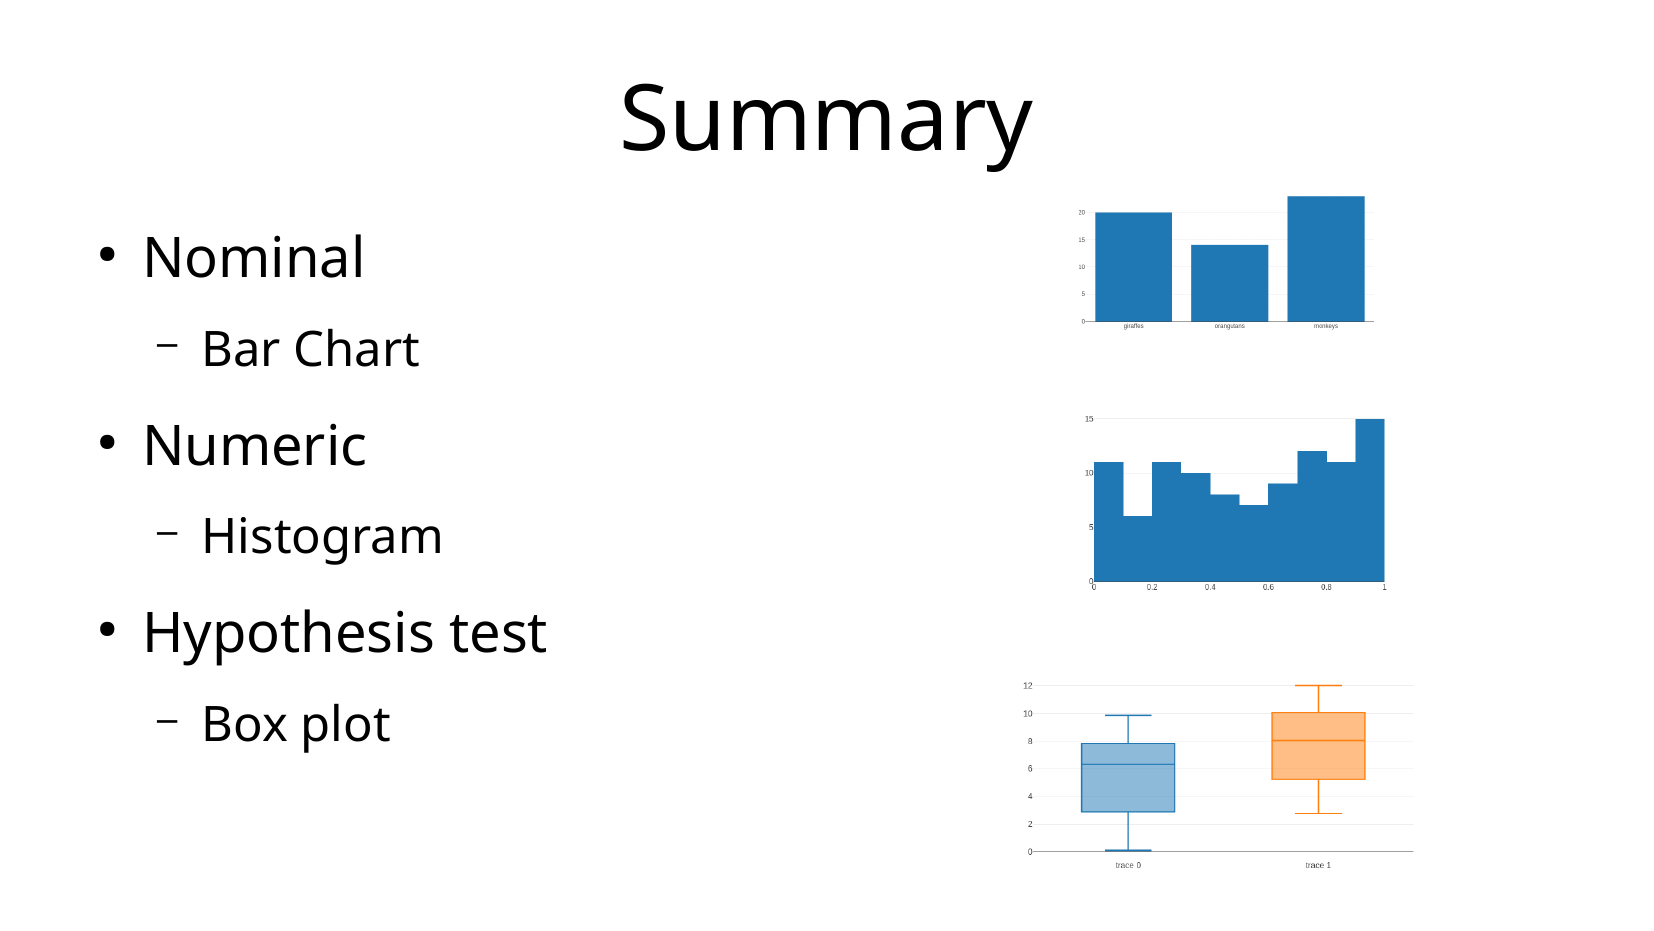

# Summary
Nominal
Bar Chart
Numeric
Histogram
Hypothesis test
Box plot